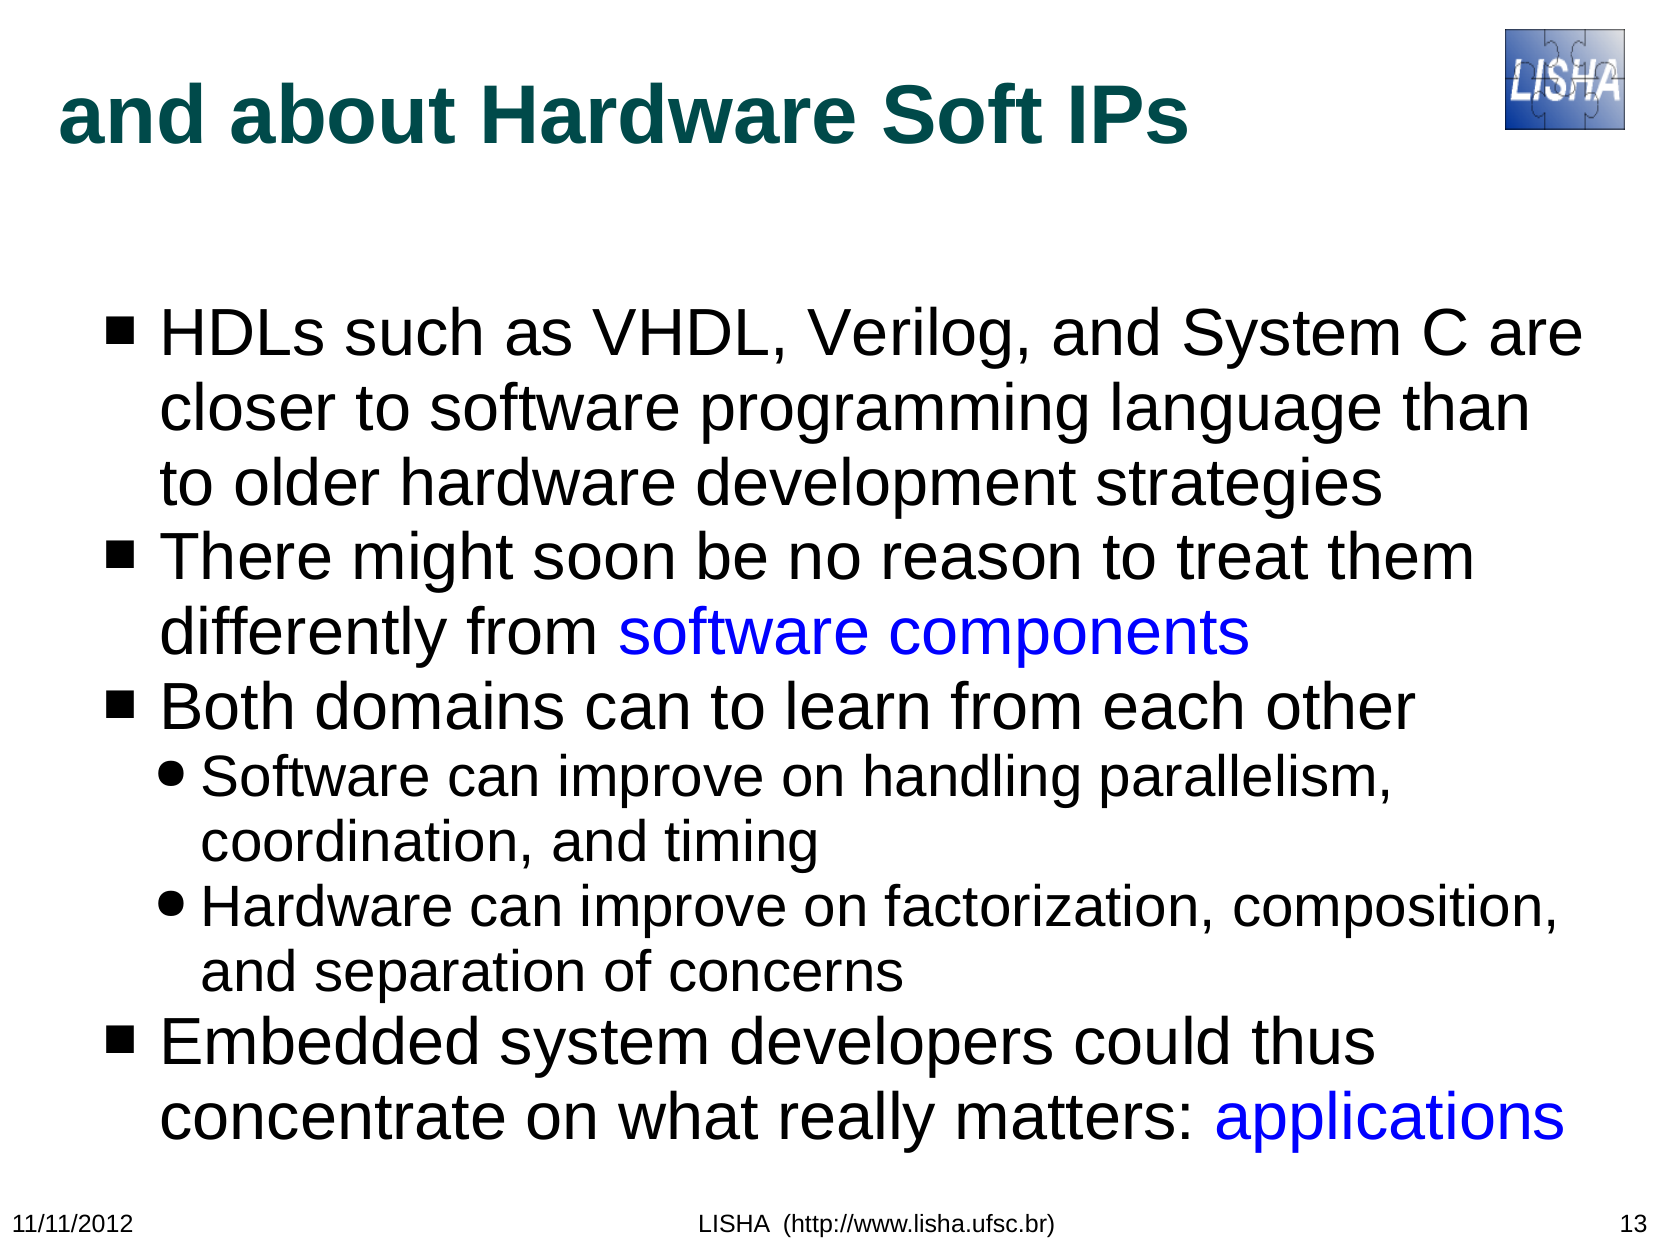

and about Hardware Soft IPs
# HDLs such as VHDL, Verilog, and System C are closer to software programming language than to older hardware development strategies
There might soon be no reason to treat them differently from software components
Both domains can to learn from each other
Software can improve on handling parallelism, coordination, and timing
Hardware can improve on factorization, composition, and separation of concerns
Embedded system developers could thus concentrate on what really matters: applications